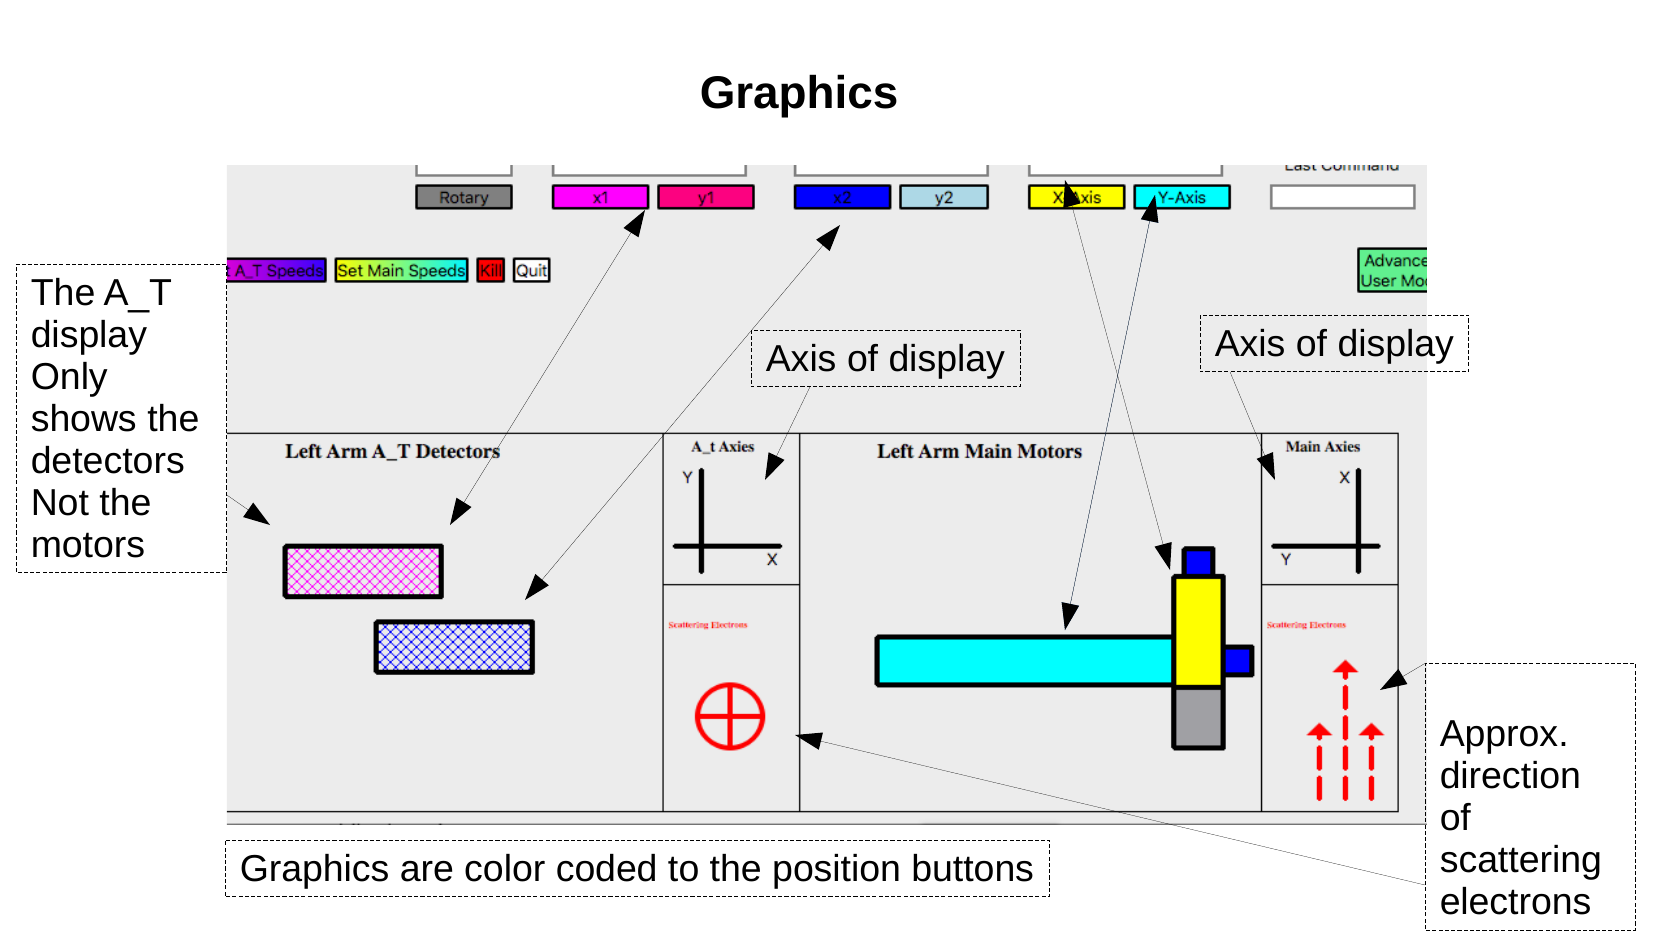

Graphics
The A_T display
Only shows the detectors
Not the motors
Axis of display
Axis of display
Approx. direction of scattering electrons
Graphics are color coded to the position buttons